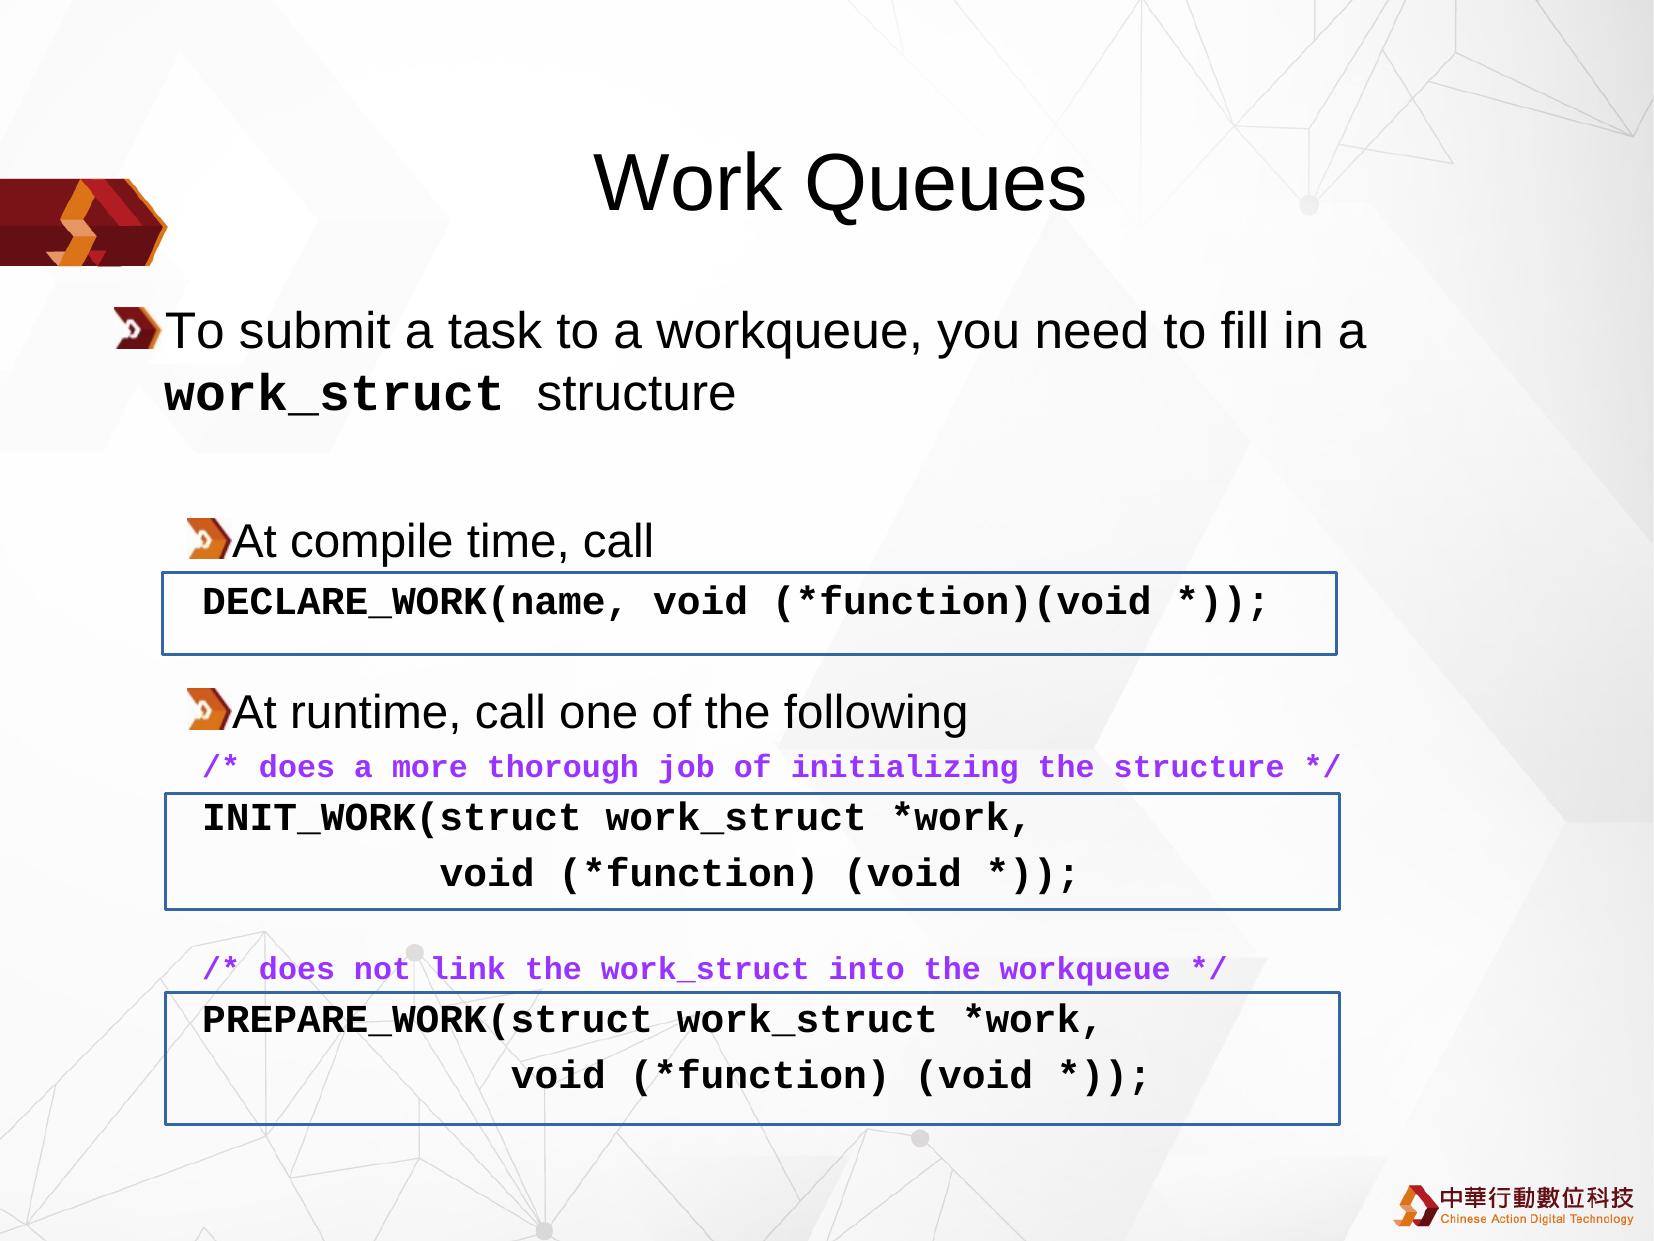

# Work Queues
To submit a task to a workqueue, you need to fill in a work_struct structure
At compile time, call
DECLARE_WORK(name, void (*function)(void *));
At runtime, call one of the following
/* does a more thorough job of initializing the structure */
INIT_WORK(struct work_struct *work,
 void (*function) (void *));
/* does not link the work_struct into the workqueue */
PREPARE_WORK(struct work_struct *work,
 void (*function) (void *));